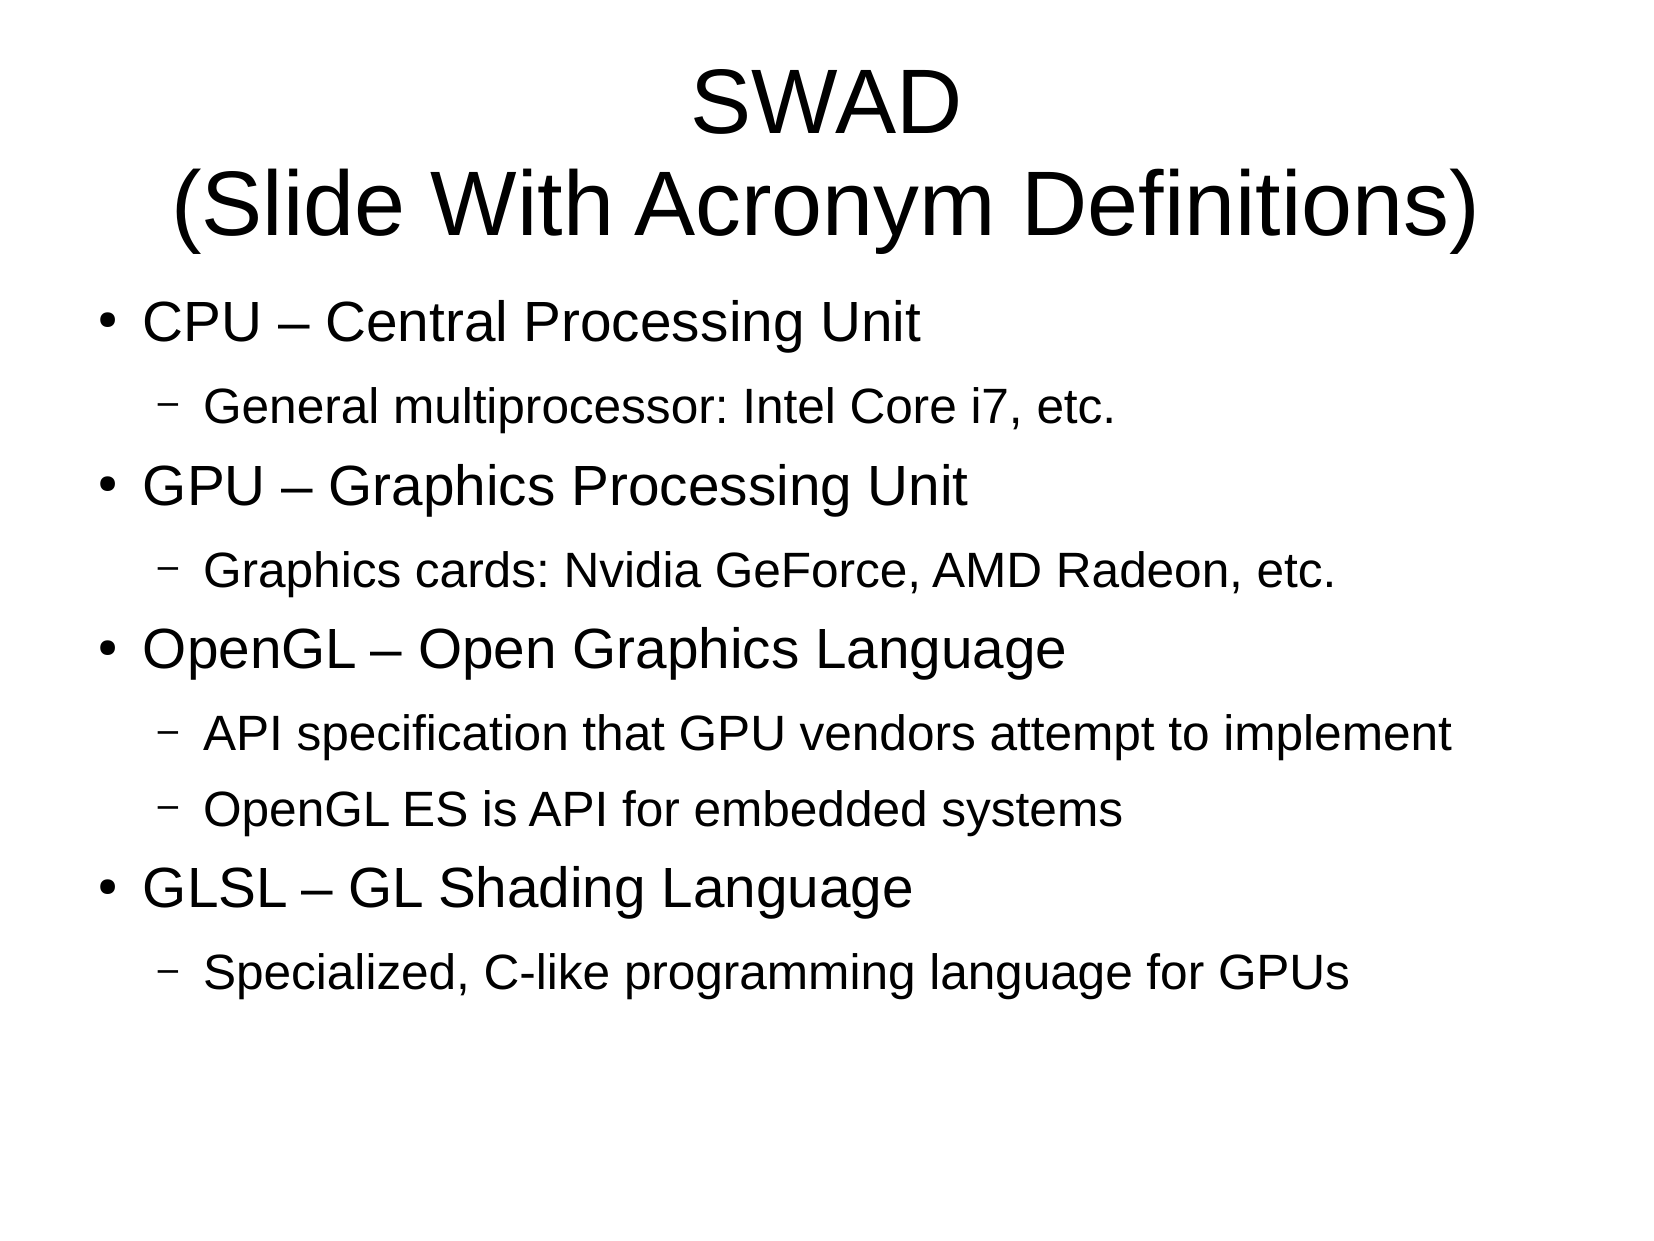

# SWAD (Slide With Acronym Definitions)
CPU – Central Processing Unit
General multiprocessor: Intel Core i7, etc.
GPU – Graphics Processing Unit
Graphics cards: Nvidia GeForce, AMD Radeon, etc.
OpenGL – Open Graphics Language
API specification that GPU vendors attempt to implement
OpenGL ES is API for embedded systems
GLSL – GL Shading Language
Specialized, C-like programming language for GPUs